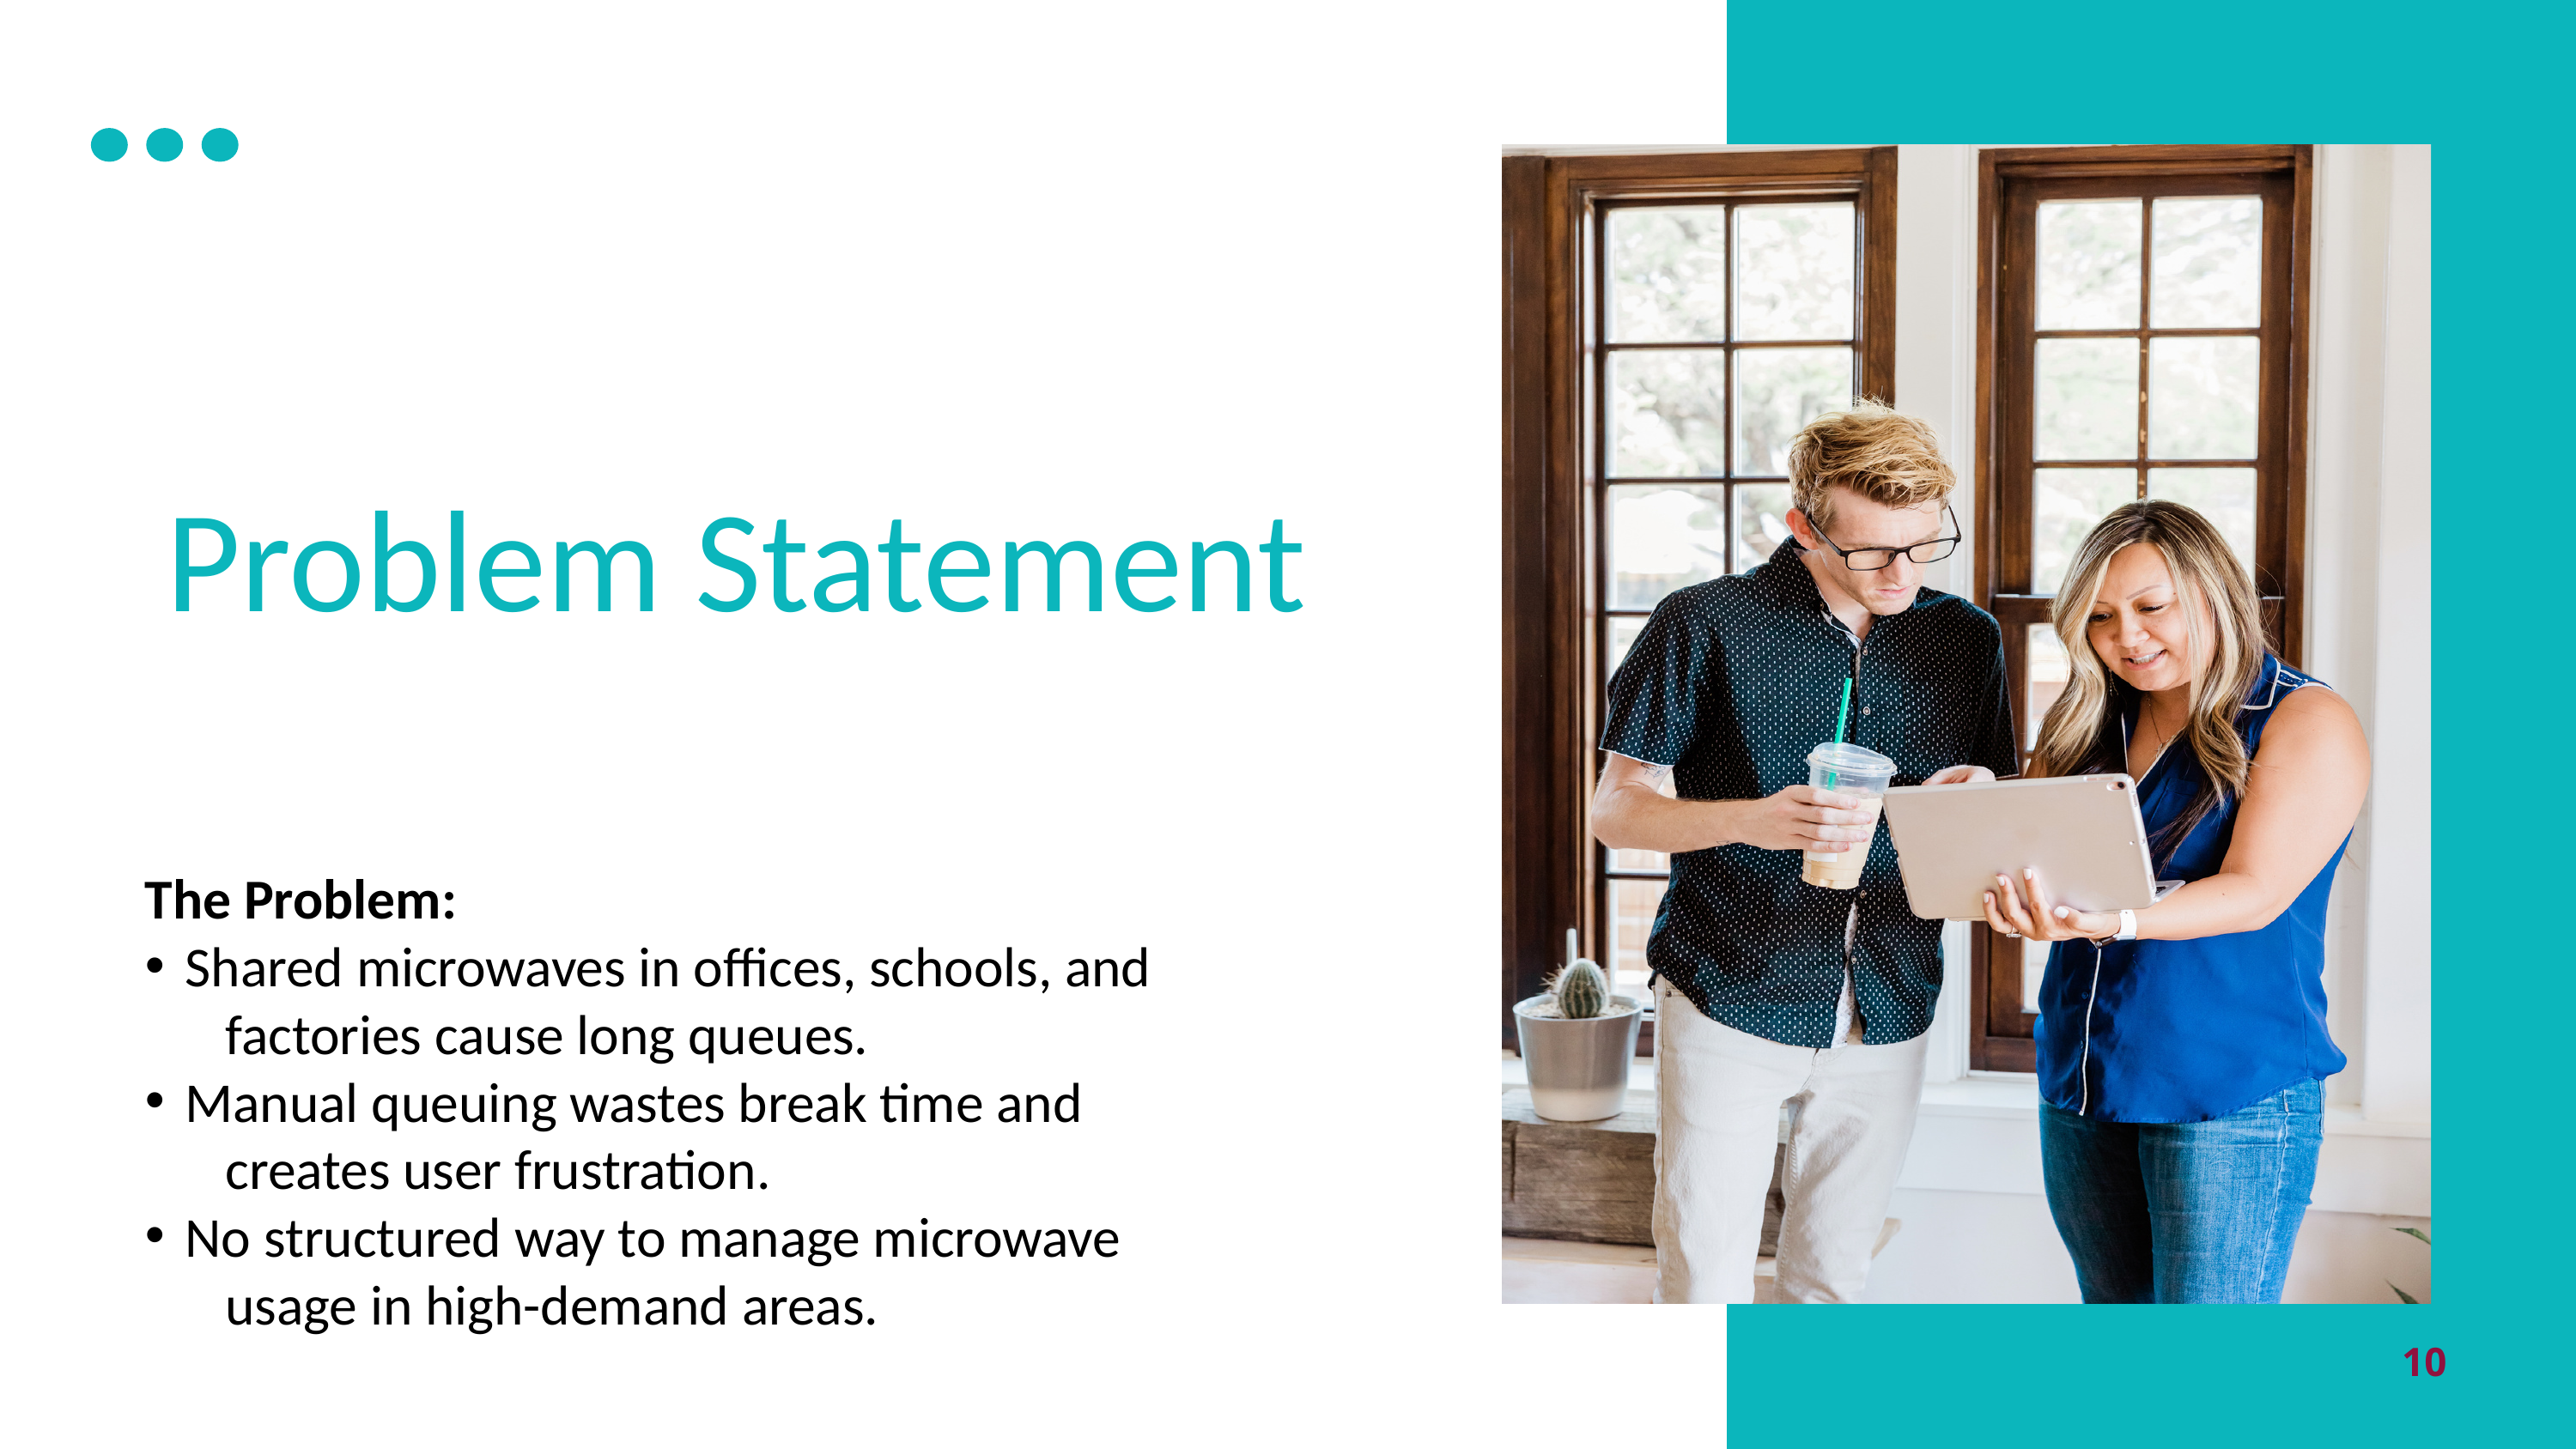

Problem Statement
The Problem:
Shared microwaves in offices, schools, and factories cause long queues.
Manual queuing wastes break time and creates user frustration.
No structured way to manage microwave usage in high-demand areas.
10